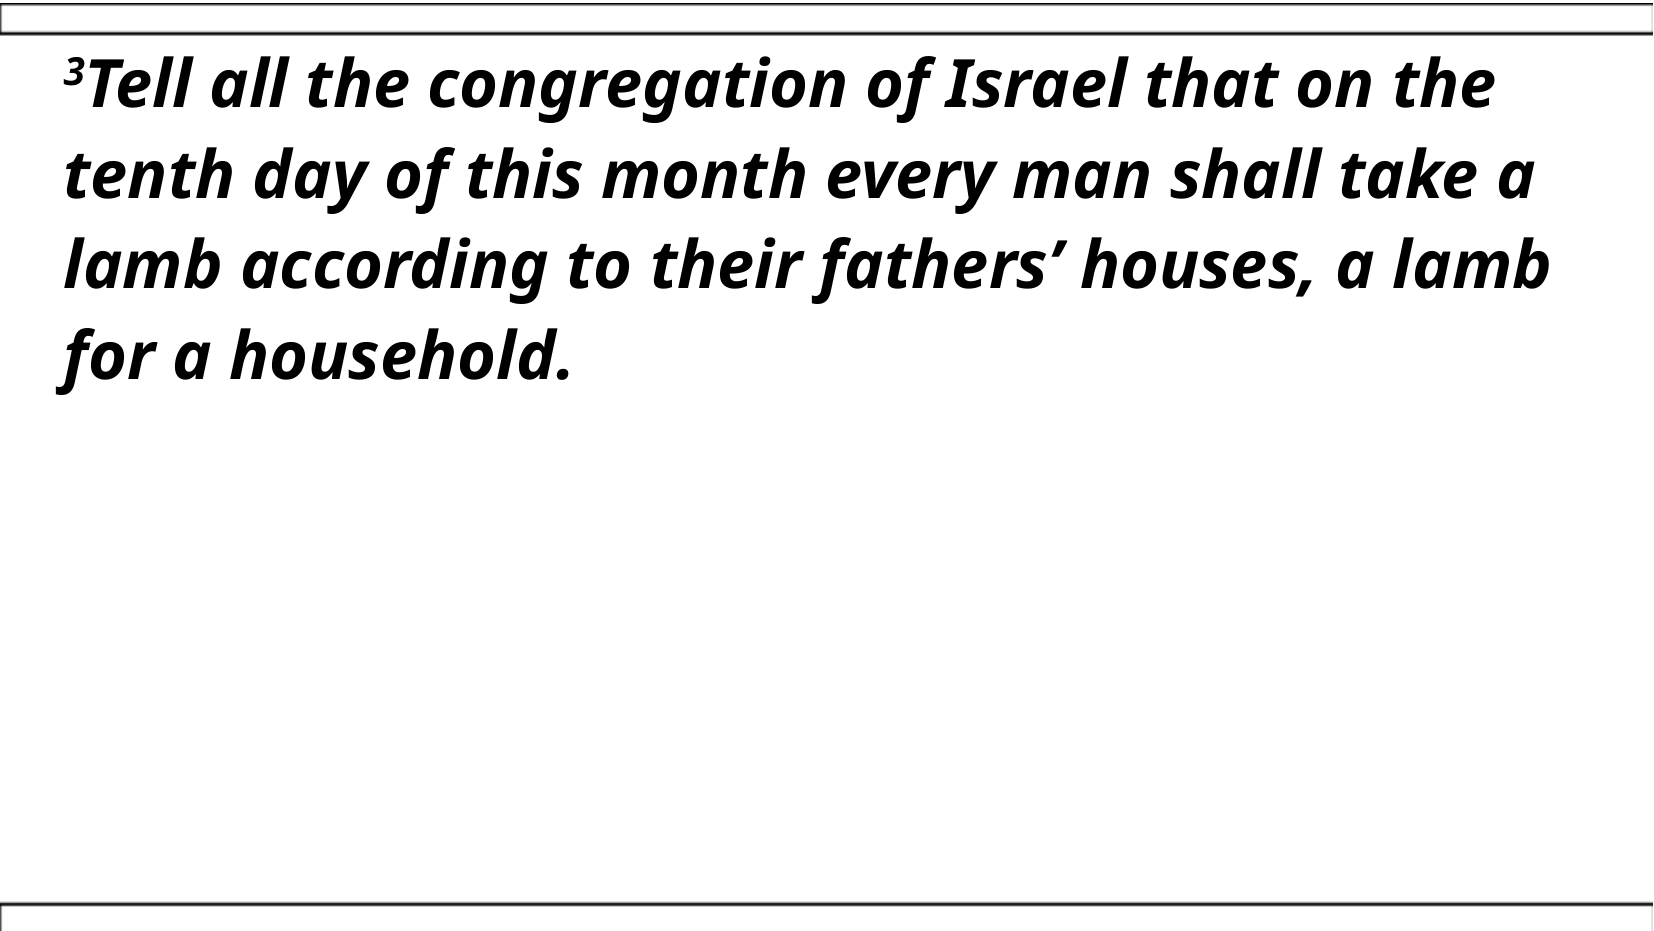

3Tell all the congregation of Israel that on the tenth day of this month every man shall take a lamb according to their fathers’ houses, a lamb for a household.